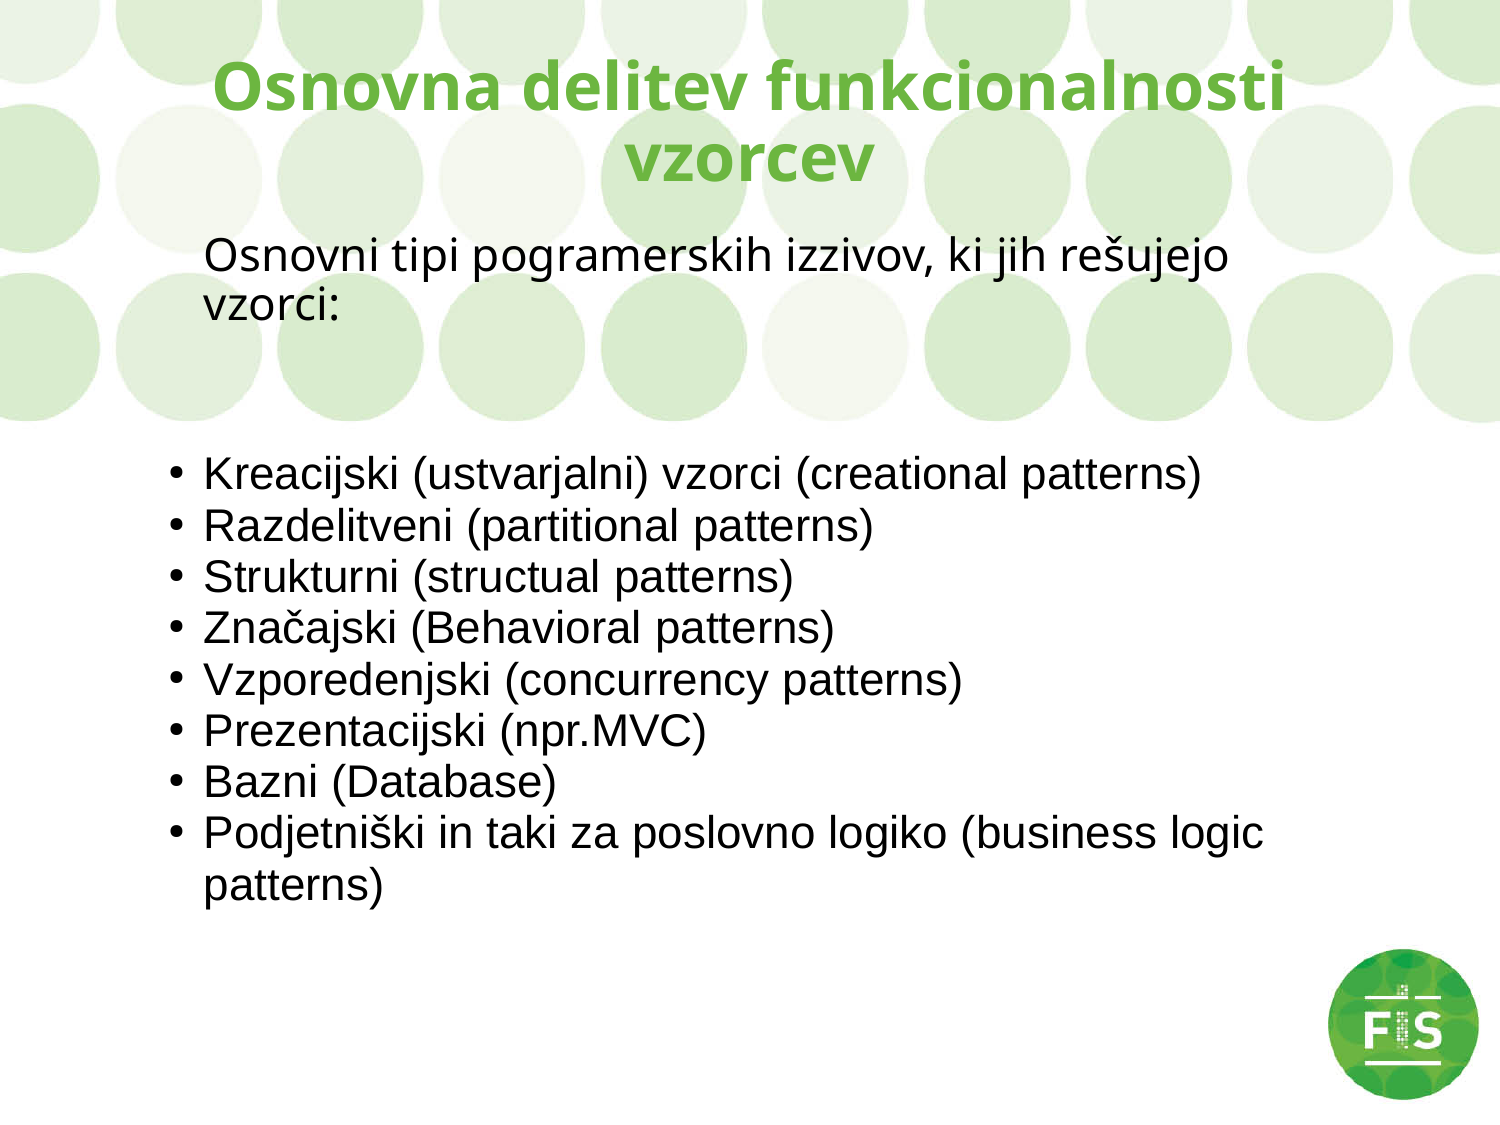

# Osnovna delitev funkcionalnosti vzorcev
Osnovni tipi pogramerskih izzivov, ki jih rešujejo vzorci:
Kreacijski (ustvarjalni) vzorci (creational patterns)
Razdelitveni (partitional patterns)
Strukturni (structual patterns)
Značajski (Behavioral patterns)
Vzporedenjski (concurrency patterns)
Prezentacijski (npr.MVC)
Bazni (Database)
Podjetniški in taki za poslovno logiko (business logic patterns)